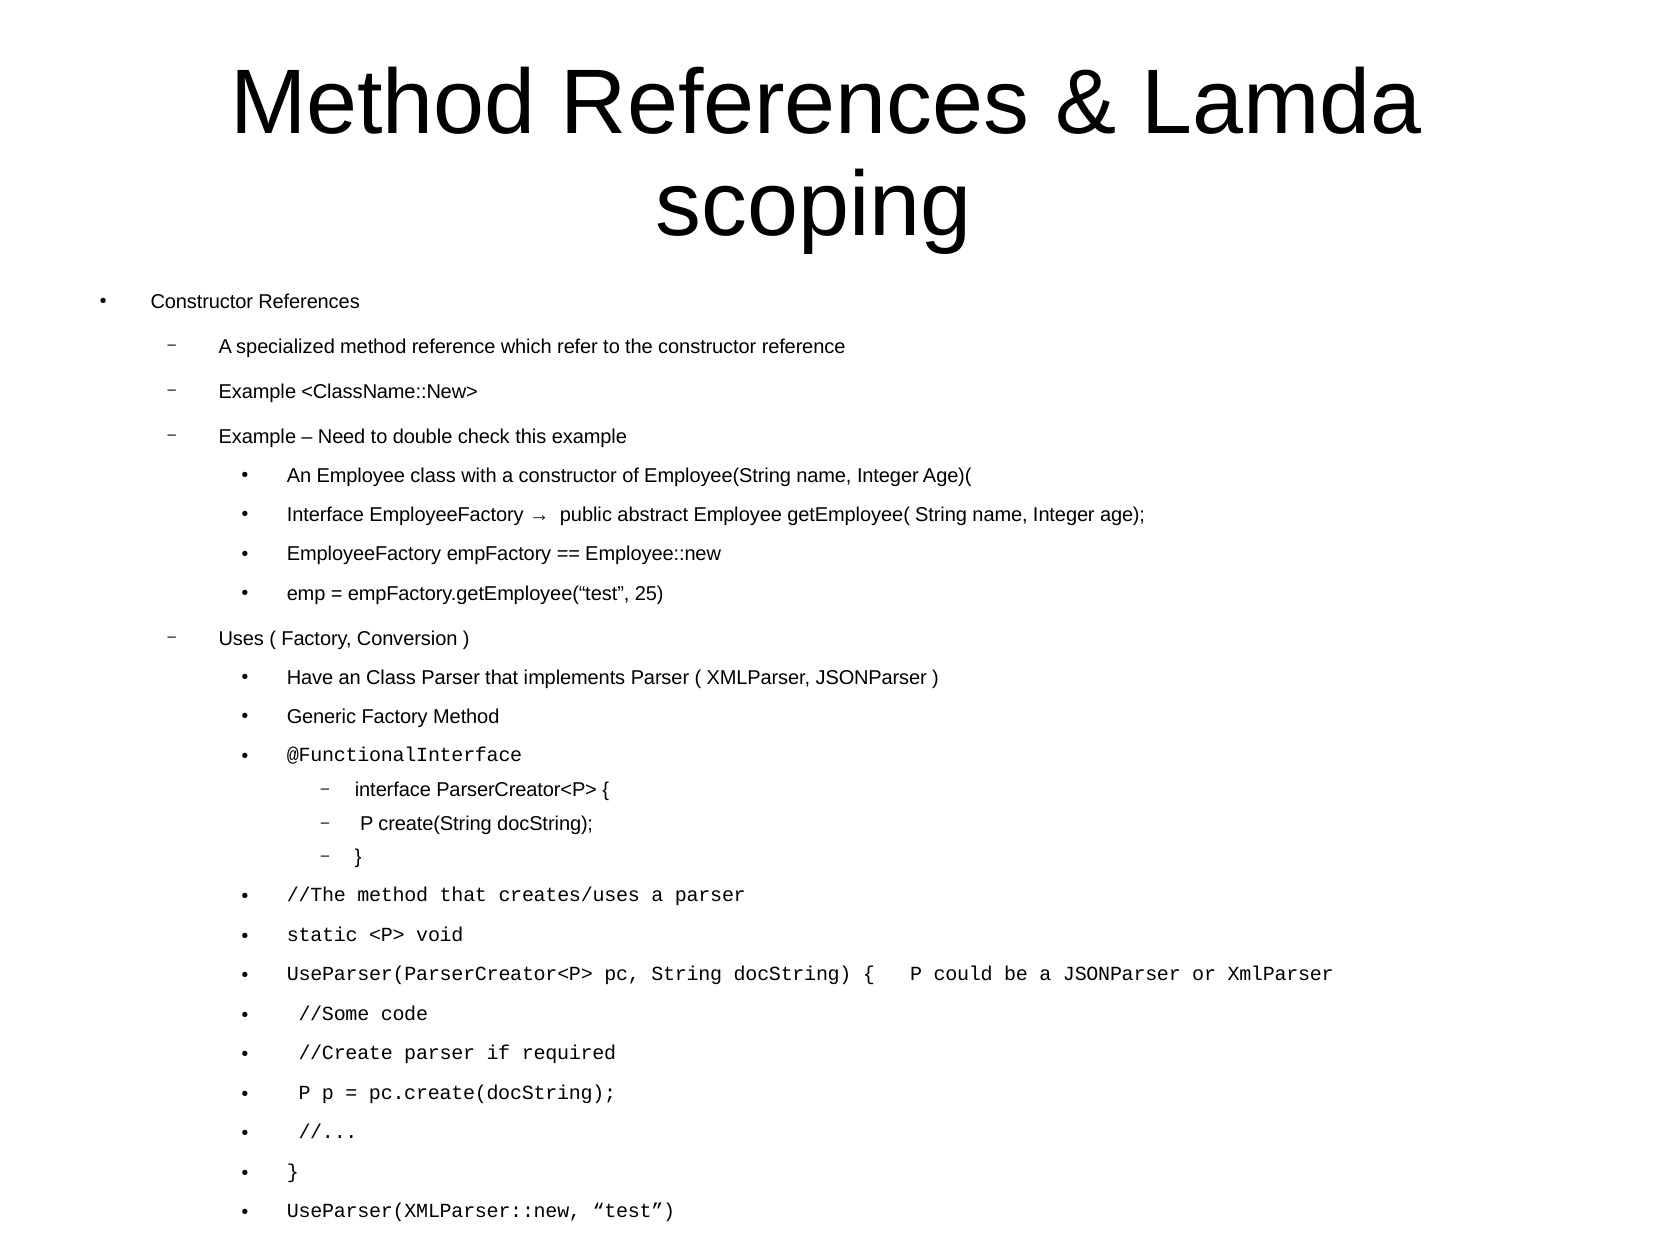

# Method References & Lamda scoping
Constructor References
A specialized method reference which refer to the constructor reference
Example <ClassName::New>
Example – Need to double check this example
An Employee class with a constructor of Employee(String name, Integer Age)(
Interface EmployeeFactory → public abstract Employee getEmployee( String name, Integer age);
EmployeeFactory empFactory == Employee::new
emp = empFactory.getEmployee(“test”, 25)
Uses ( Factory, Conversion )
Have an Class Parser that implements Parser ( XMLParser, JSONParser )
Generic Factory Method
@FunctionalInterface
interface ParserCreator<P> {
 P create(String docString);
}
//The method that creates/uses a parser
static <P> void
UseParser(ParserCreator<P> pc, String docString) { P could be a JSONParser or XmlParser
 //Some code
 //Create parser if required
 P p = pc.create(docString);
 //...
}
UseParser(XMLParser::new, “test”)